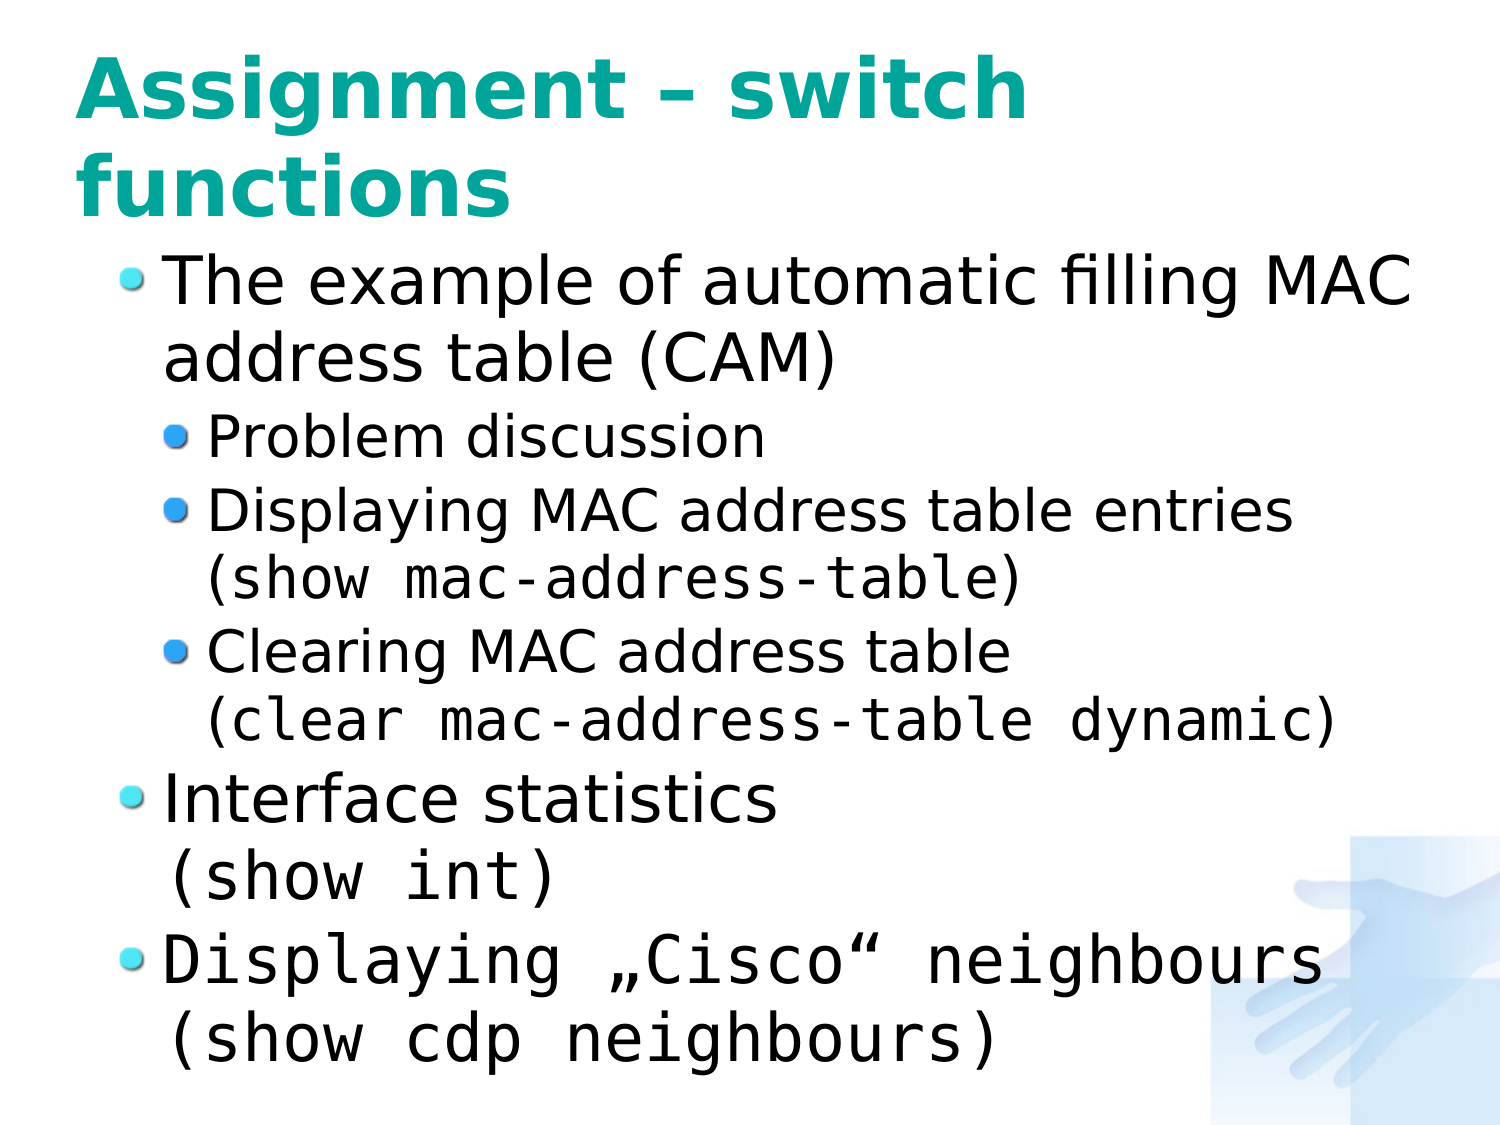

# Assignment – switch functions
The example of automatic filling MAC address table (CAM)
Problem discussion
Displaying MAC address table entries
(show mac-address-table)
Clearing MAC address table
(clear mac-address-table dynamic)
Interface statistics
(show int)
Displaying „Cisco“ neighbours
(show cdp neighbours)